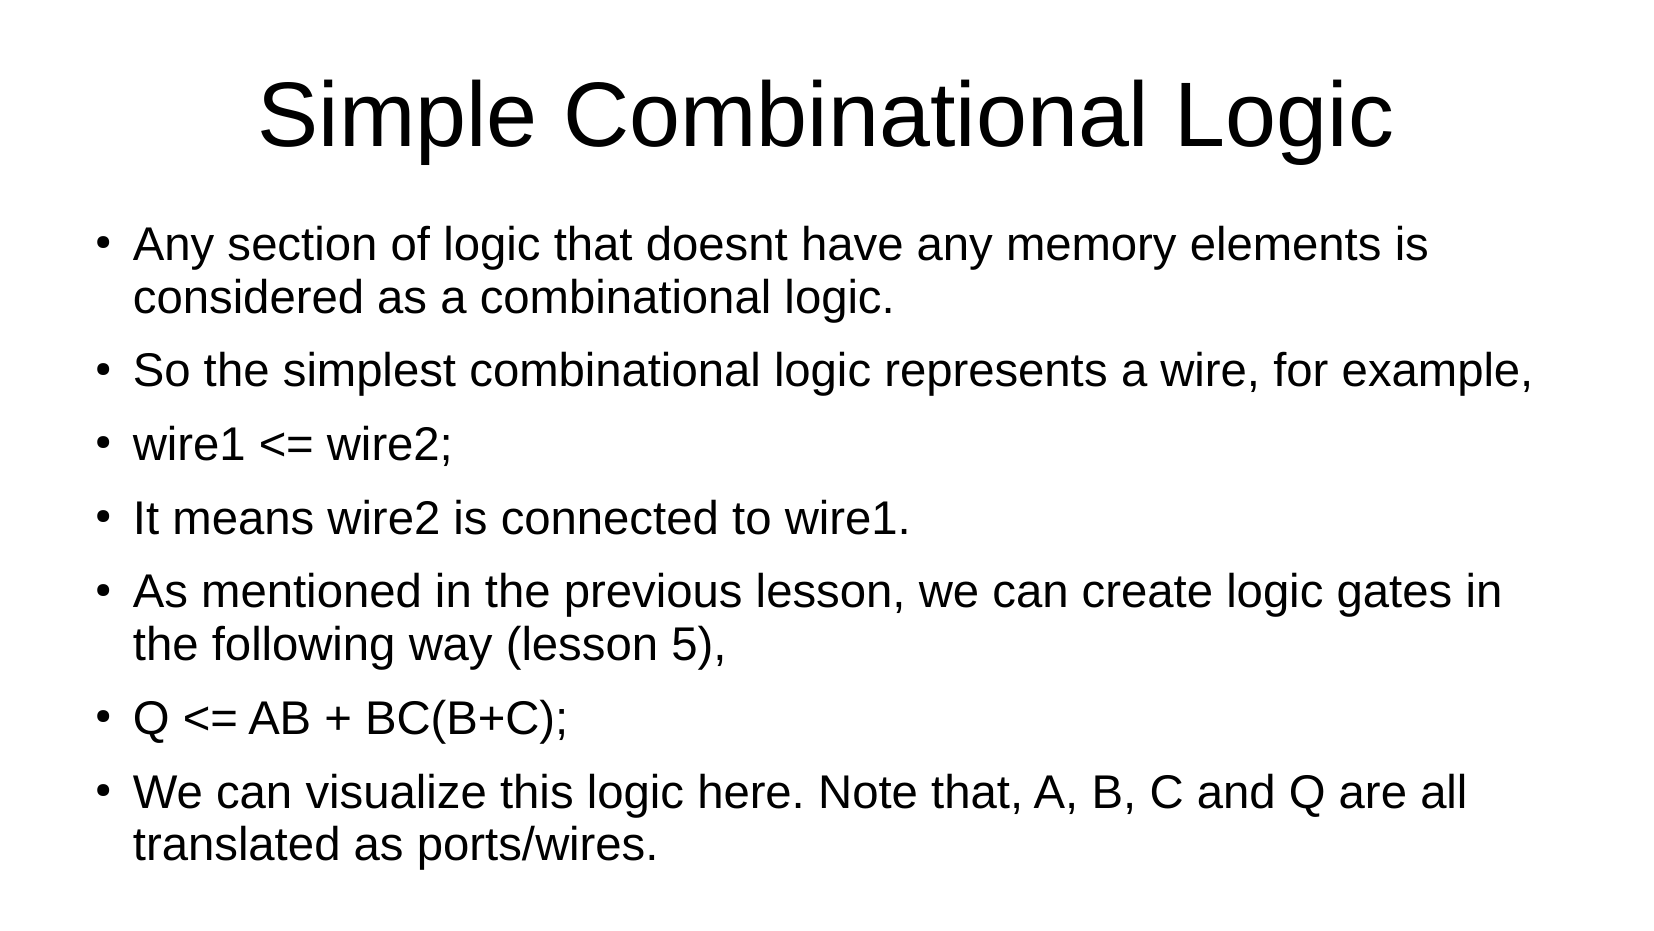

# Simple Combinational Logic
Any section of logic that doesnt have any memory elements is considered as a combinational logic.
So the simplest combinational logic represents a wire, for example,
wire1 <= wire2;
It means wire2 is connected to wire1.
As mentioned in the previous lesson, we can create logic gates in the following way (lesson 5),
Q <= AB + BC(B+C);
We can visualize this logic here. Note that, A, B, C and Q are all translated as ports/wires.